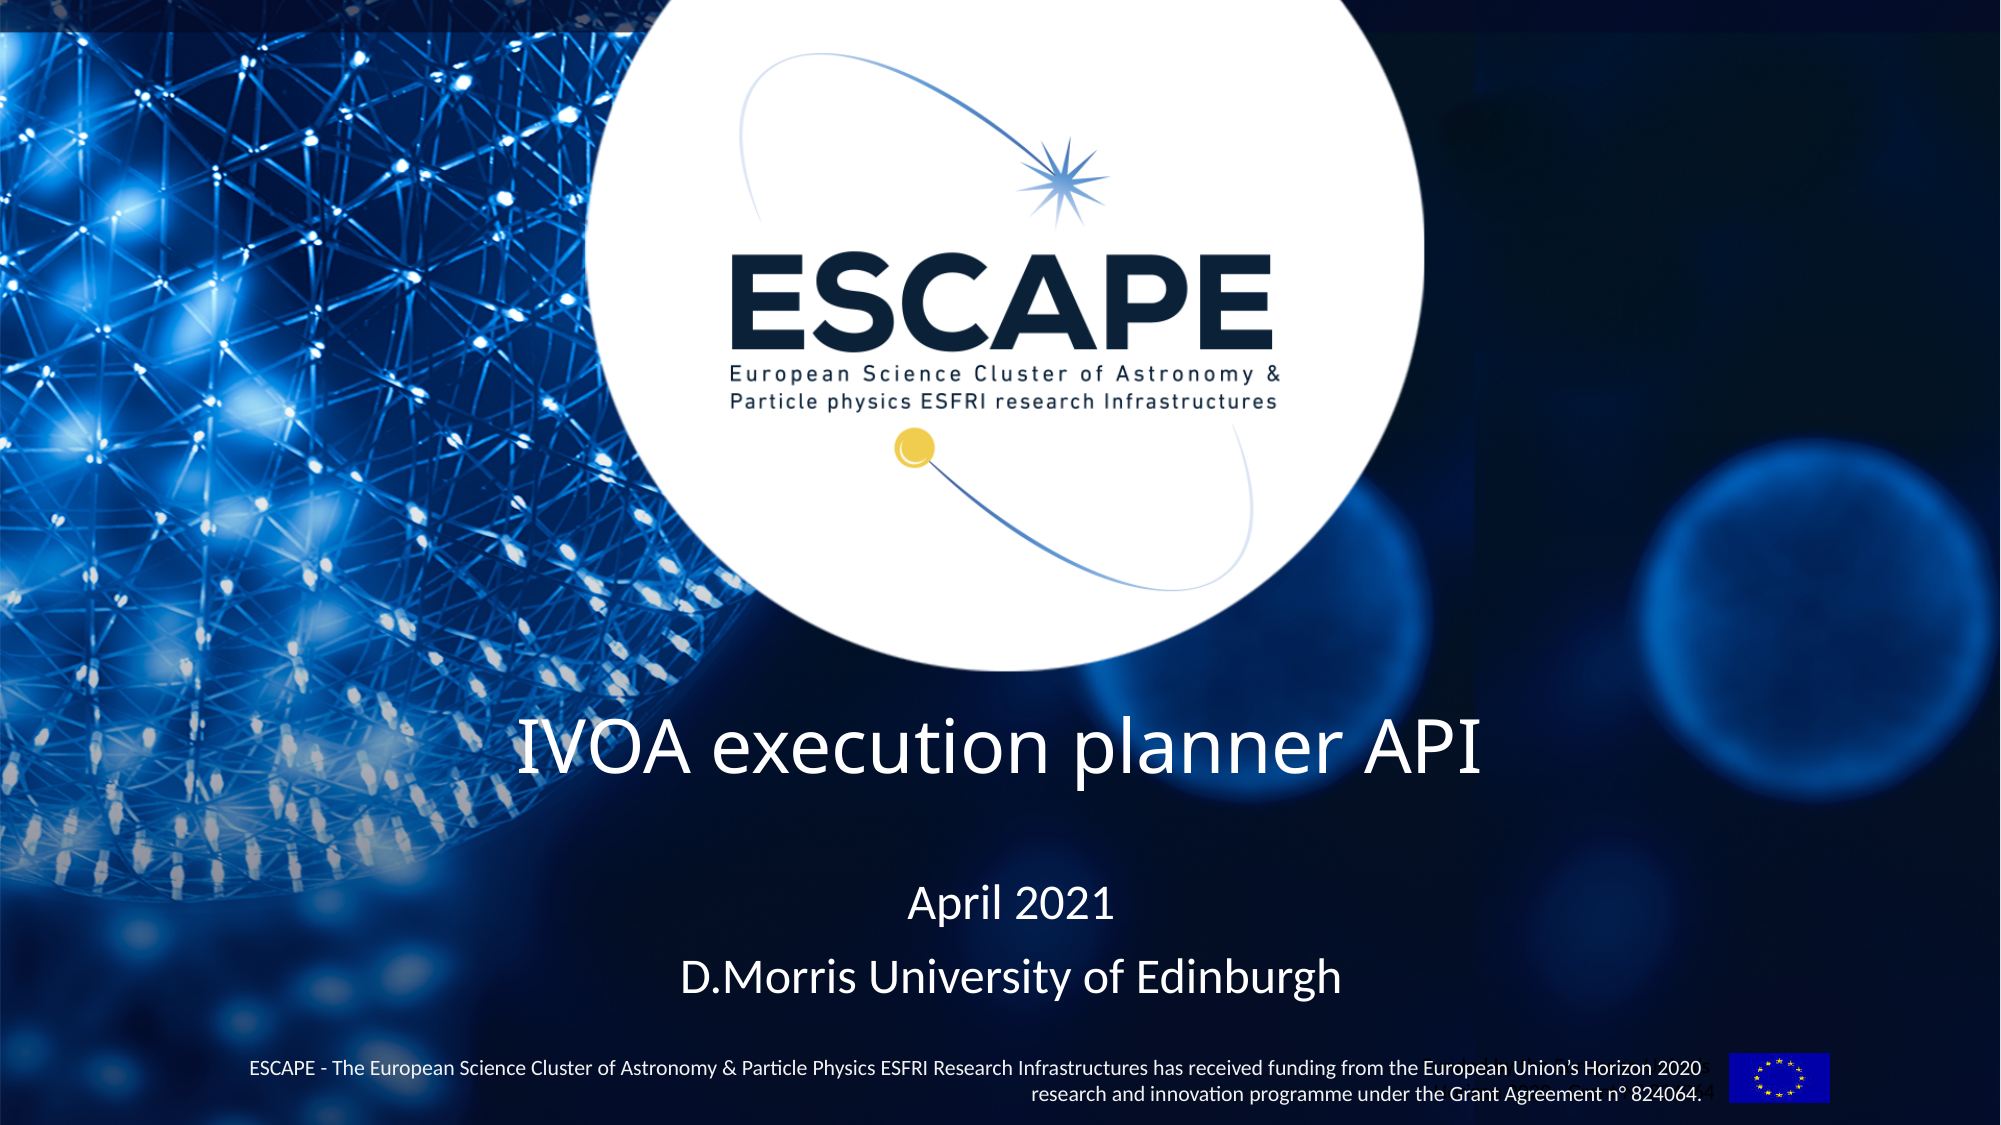

# IVOA execution planner API
April 2021
D.Morris University of Edinburgh